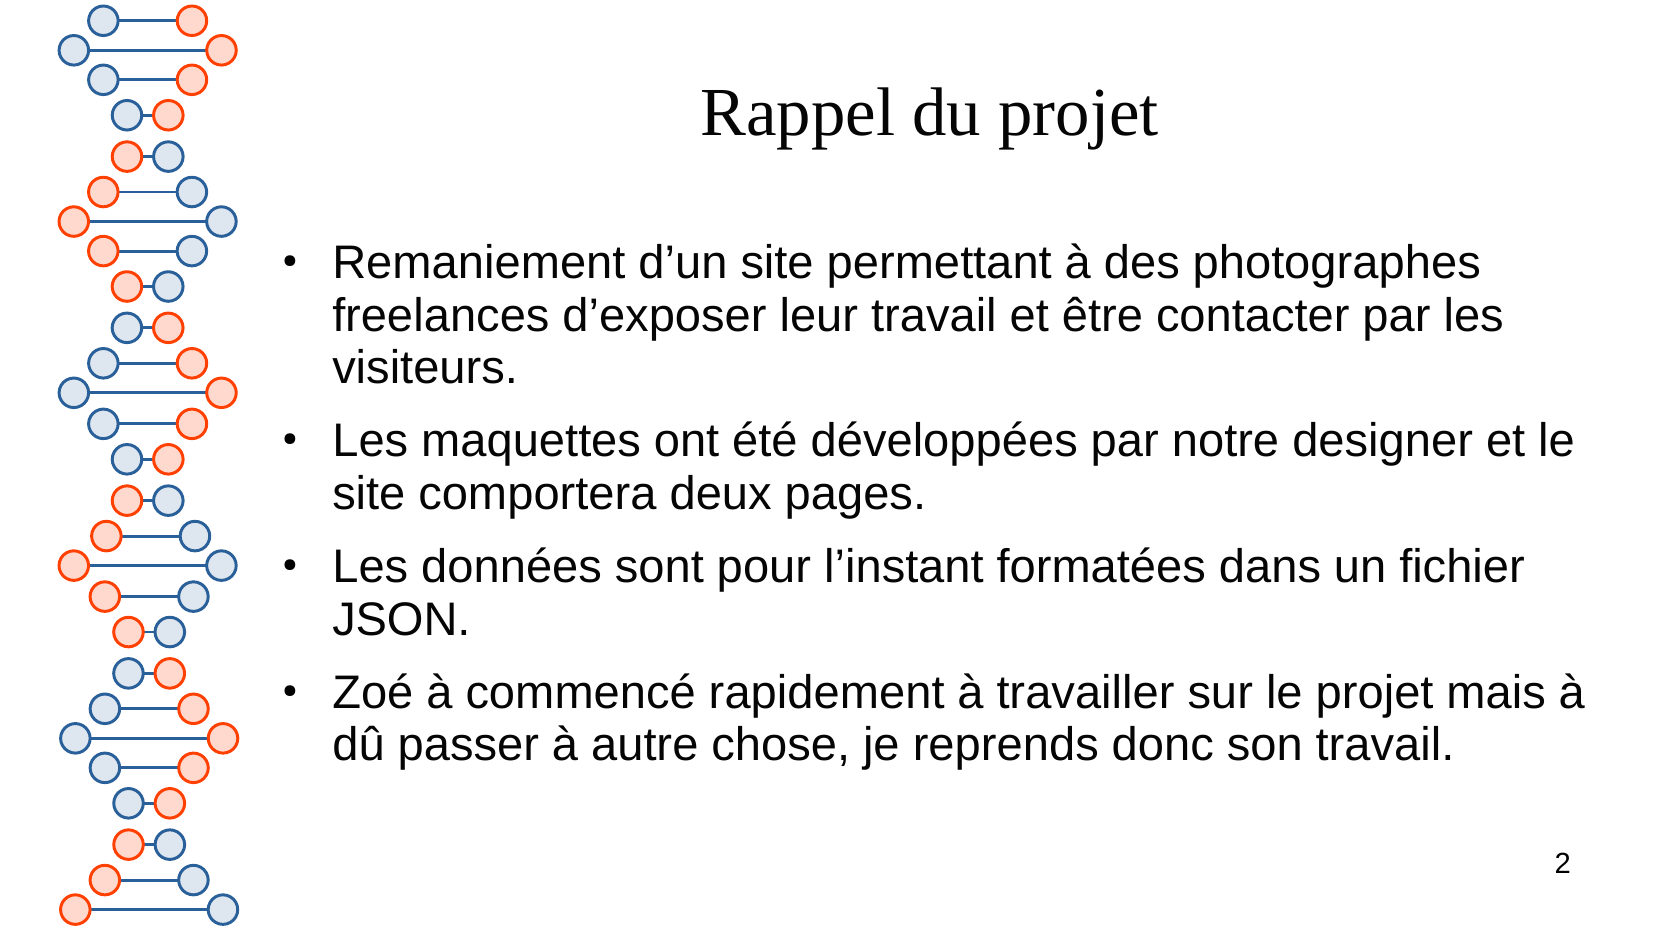

# Rappel du projet
Remaniement d’un site permettant à des photographes freelances d’exposer leur travail et être contacter par les visiteurs.
Les maquettes ont été développées par notre designer et le site comportera deux pages.
Les données sont pour l’instant formatées dans un fichier JSON.
Zoé à commencé rapidement à travailler sur le projet mais à dû passer à autre chose, je reprends donc son travail.
2